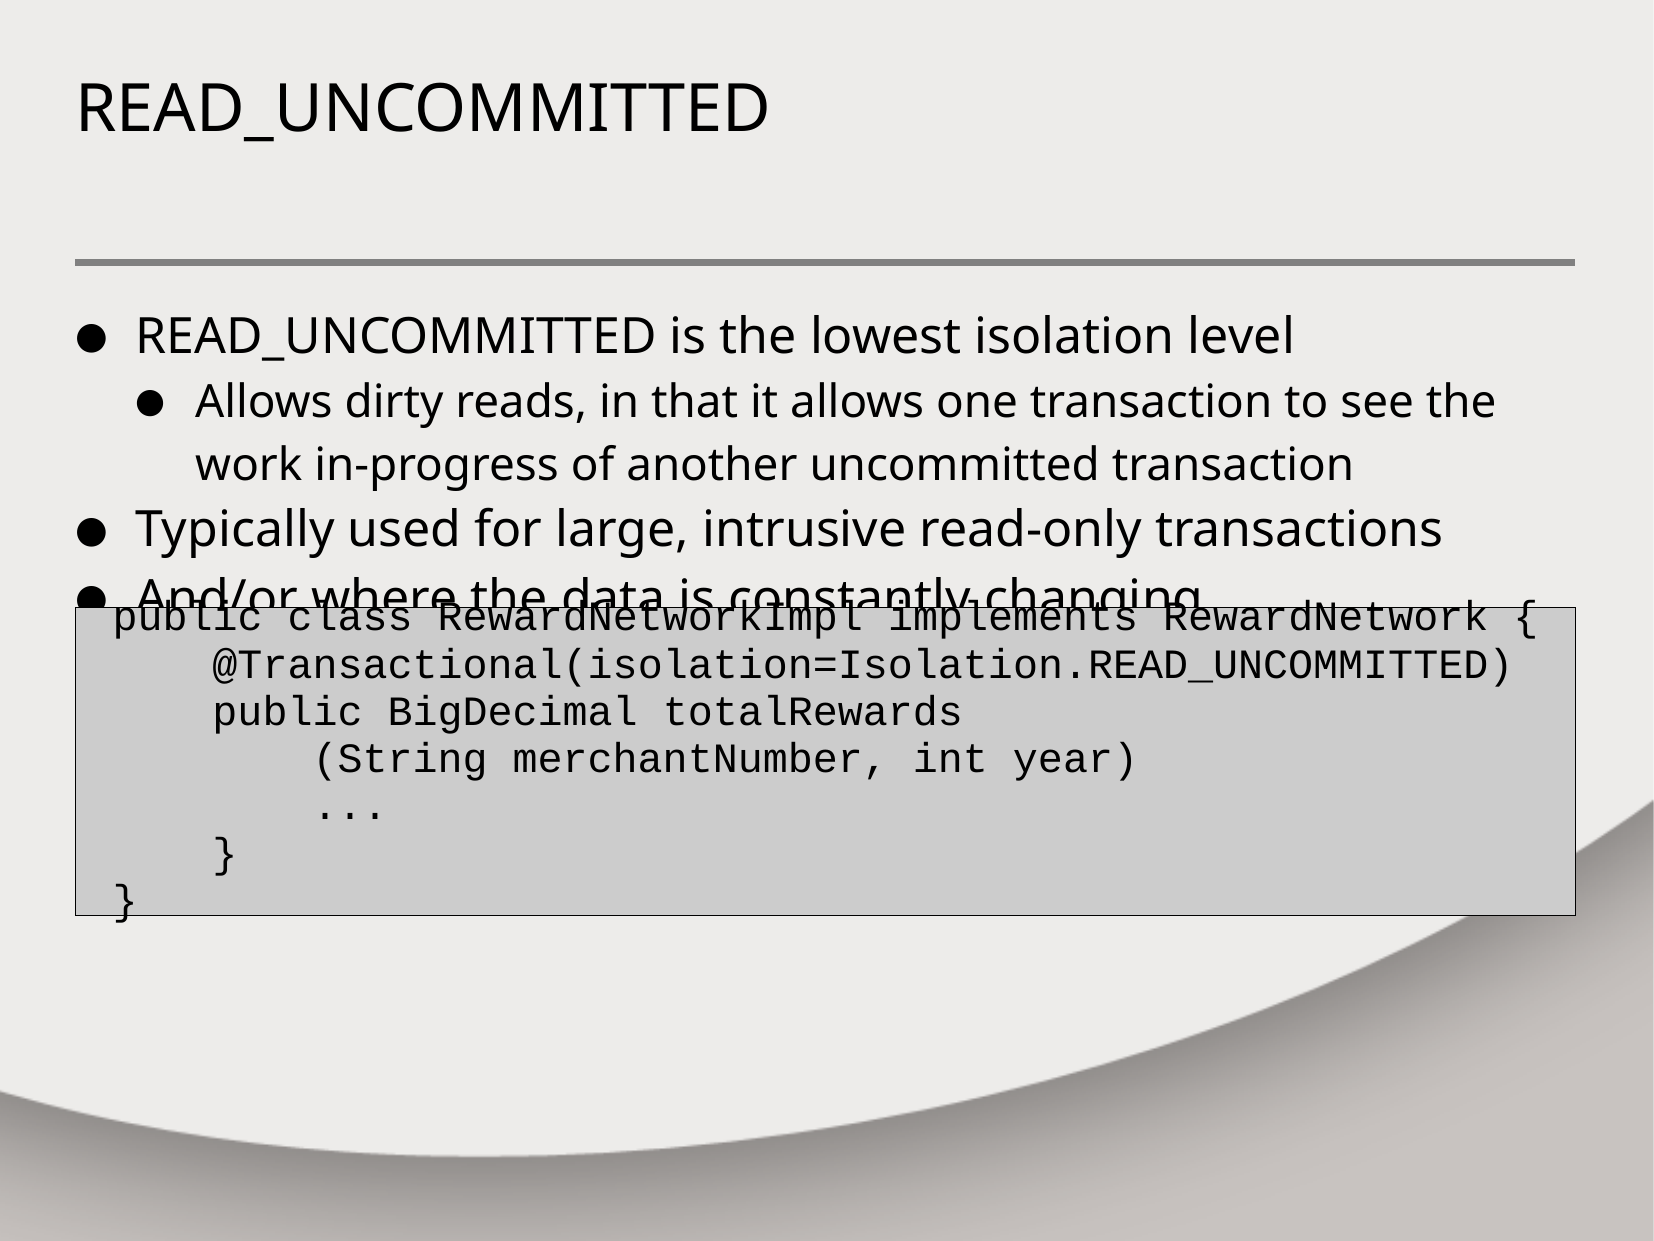

# READ_UNCOMMITTED
READ_UNCOMMITTED is the lowest isolation level
Allows dirty reads, in that it allows one transaction to see the work in-progress of another uncommitted transaction
Typically used for large, intrusive read-only transactions
And/or where the data is constantly changing
public class RewardNetworkImpl implements RewardNetwork {
 @Transactional(isolation=Isolation.READ_UNCOMMITTED)
 public BigDecimal totalRewards
 (String merchantNumber, int year)
 ...
 }
}